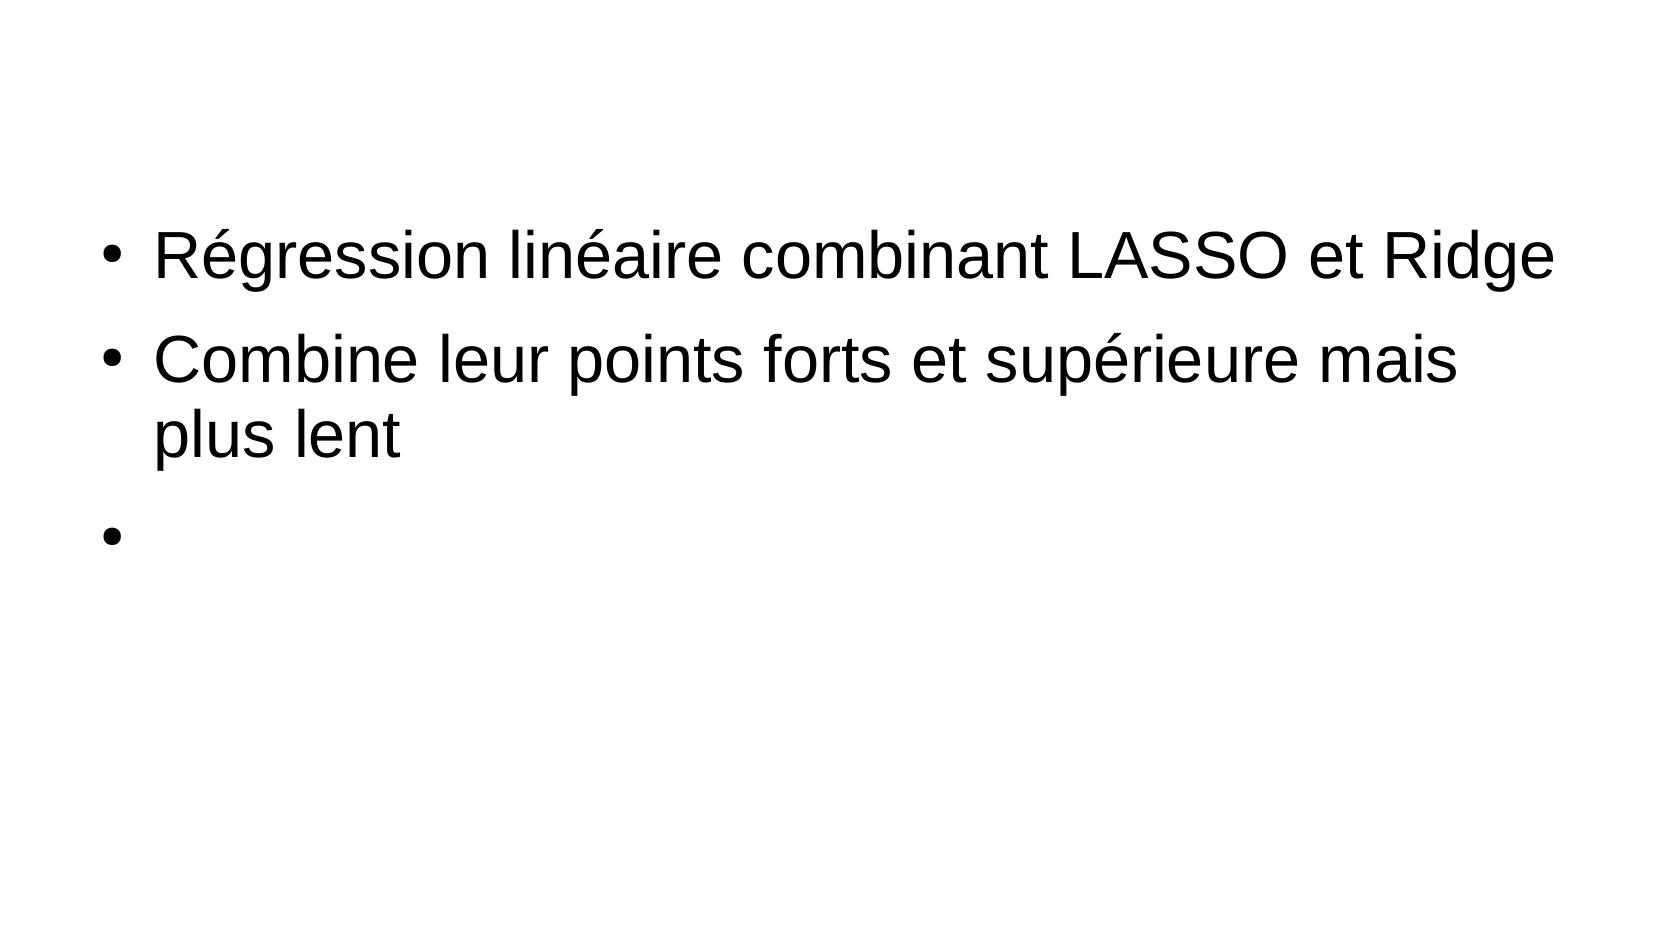

#
Régression linéaire combinant LASSO et Ridge
Combine leur points forts et supérieure mais plus lent